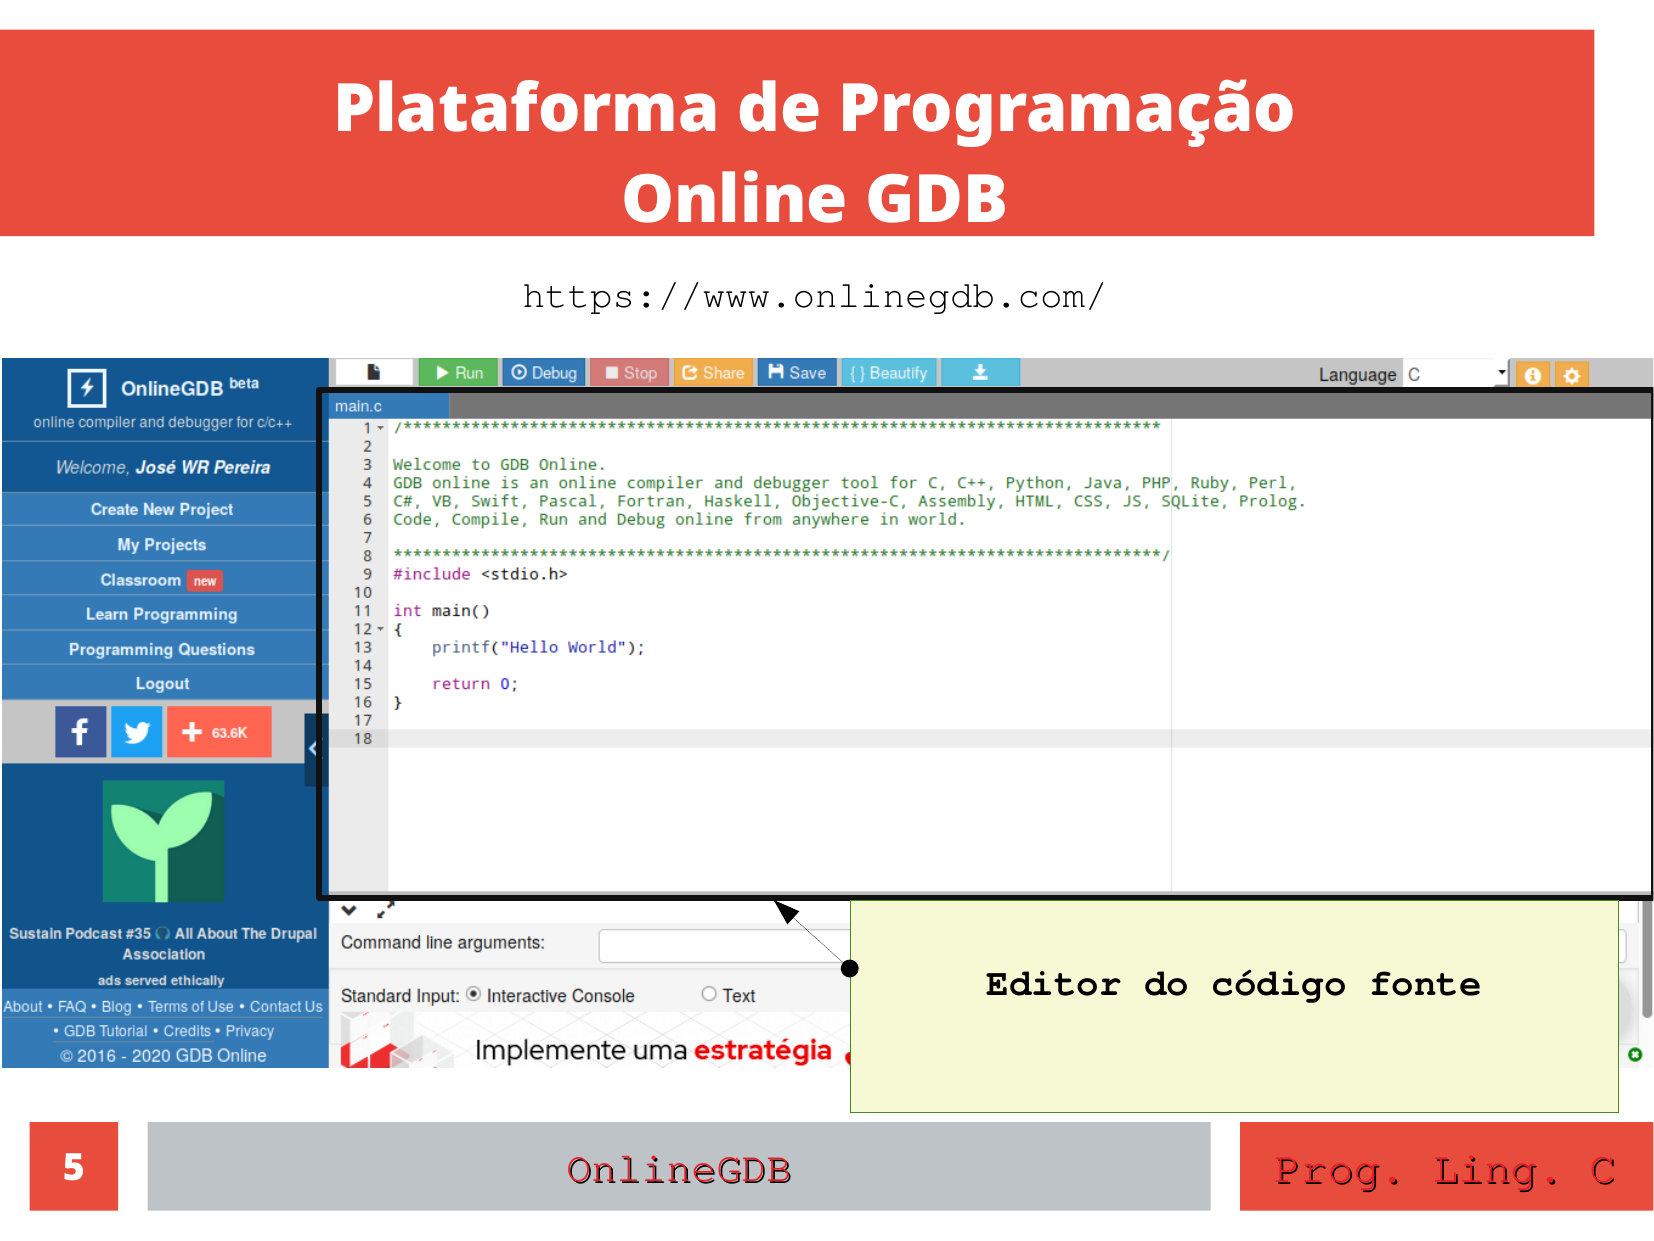

# Plataforma de Programação Online GDB
https://www.onlinegdb.com/
Editor do código fonte
5
OnlineGDB
 Prog. Ling. C